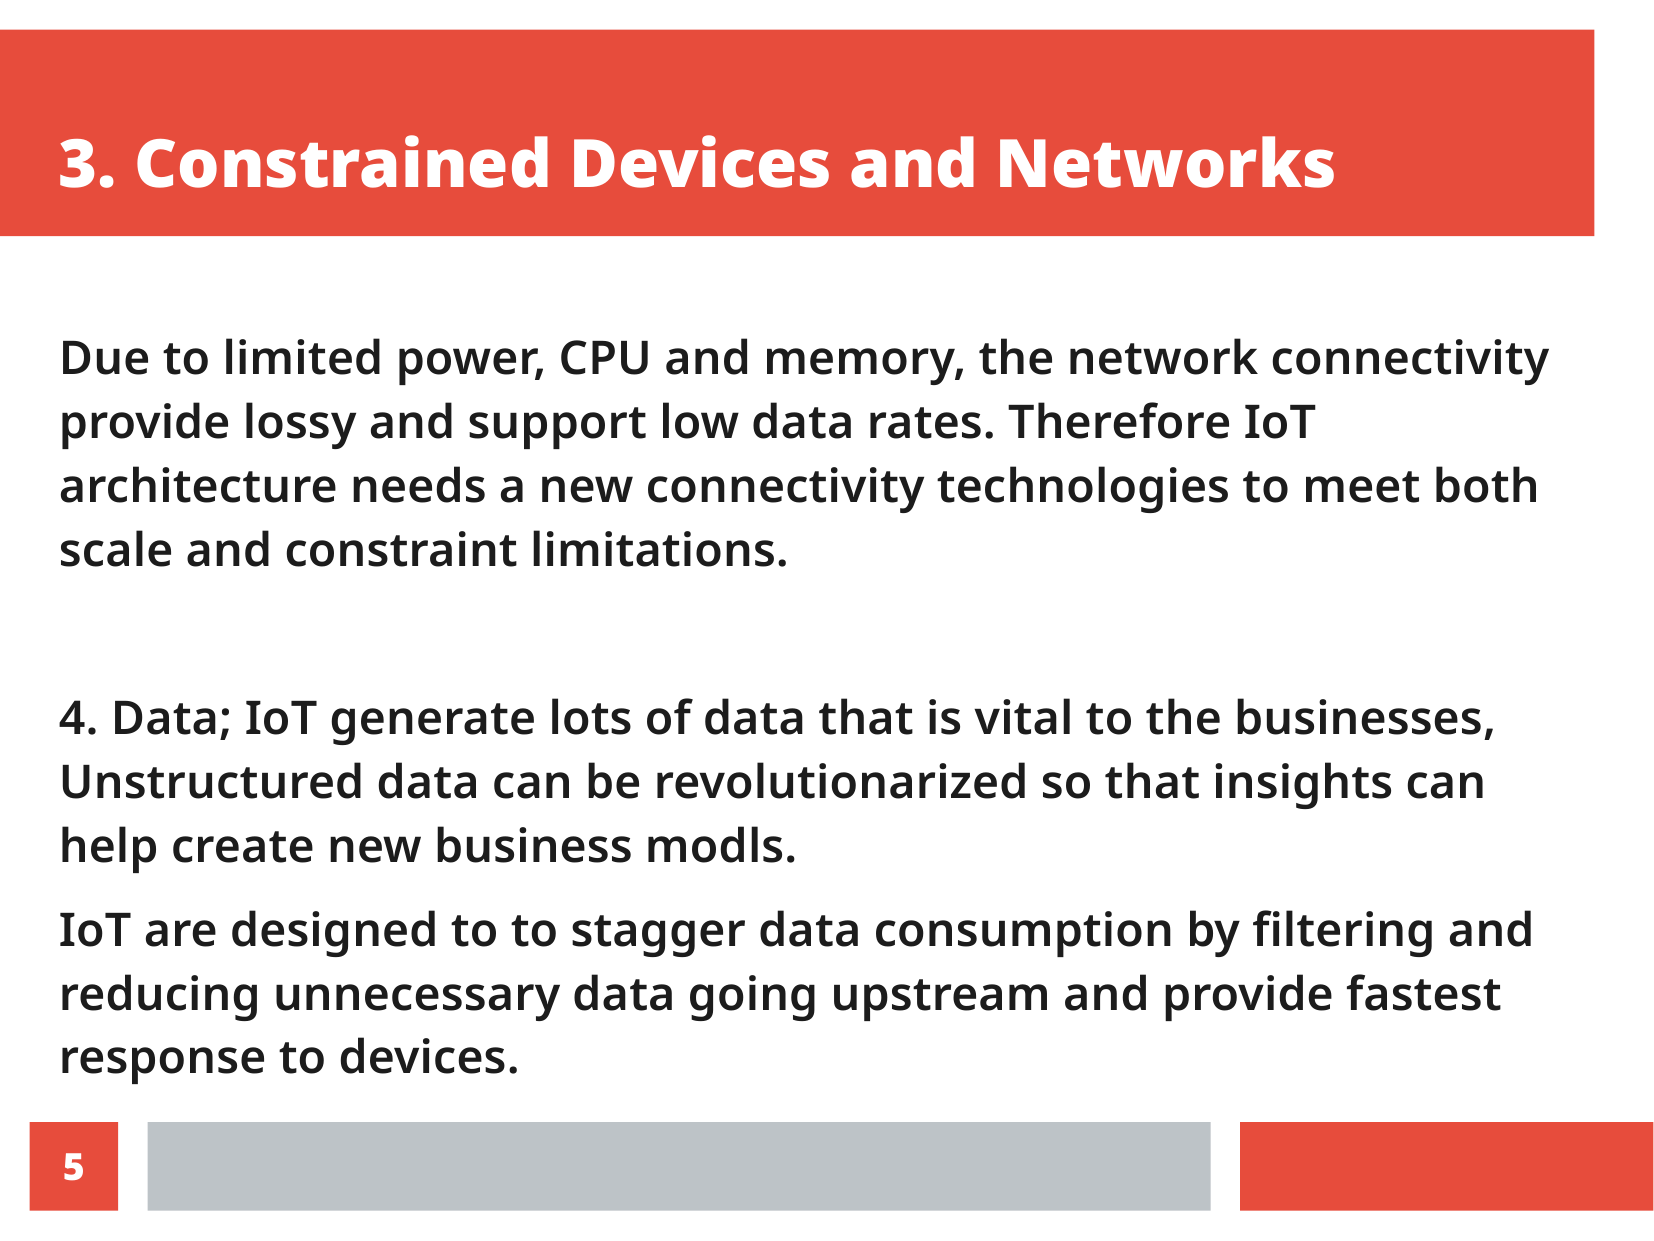

# 3. Constrained Devices and Networks
Due to limited power, CPU and memory, the network connectivity provide lossy and support low data rates. Therefore IoT architecture needs a new connectivity technologies to meet both scale and constraint limitations.
4. Data; IoT generate lots of data that is vital to the businesses, Unstructured data can be revolutionarized so that insights can help create new business modls.
IoT are designed to to stagger data consumption by filtering and reducing unnecessary data going upstream and provide fastest response to devices.
5